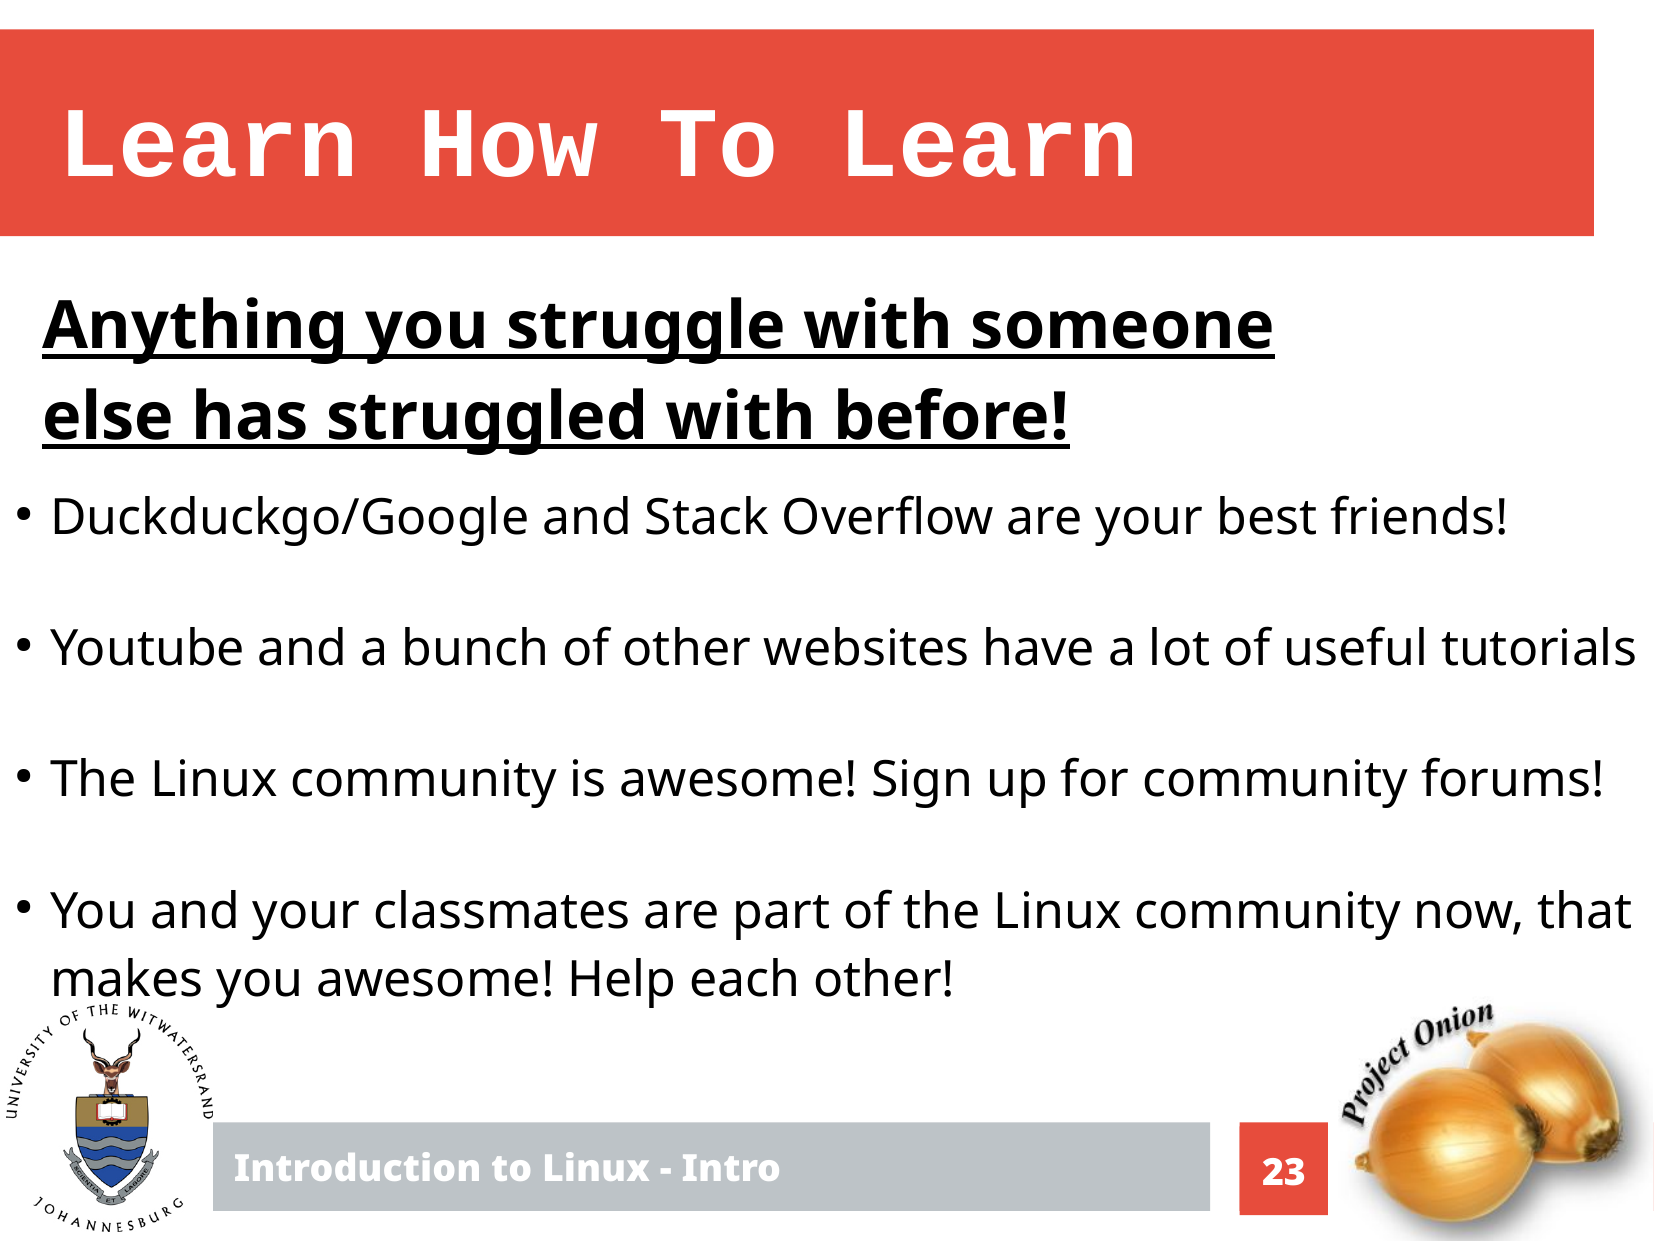

# Learn How To Learn
Anything you struggle with someone else has struggled with before!
Duckduckgo/Google and Stack Overflow are your best friends!
Youtube and a bunch of other websites have a lot of useful tutorials
The Linux community is awesome! Sign up for community forums!
You and your classmates are part of the Linux community now, that makes you awesome! Help each other!
 Introduction to Linux - Intro
23